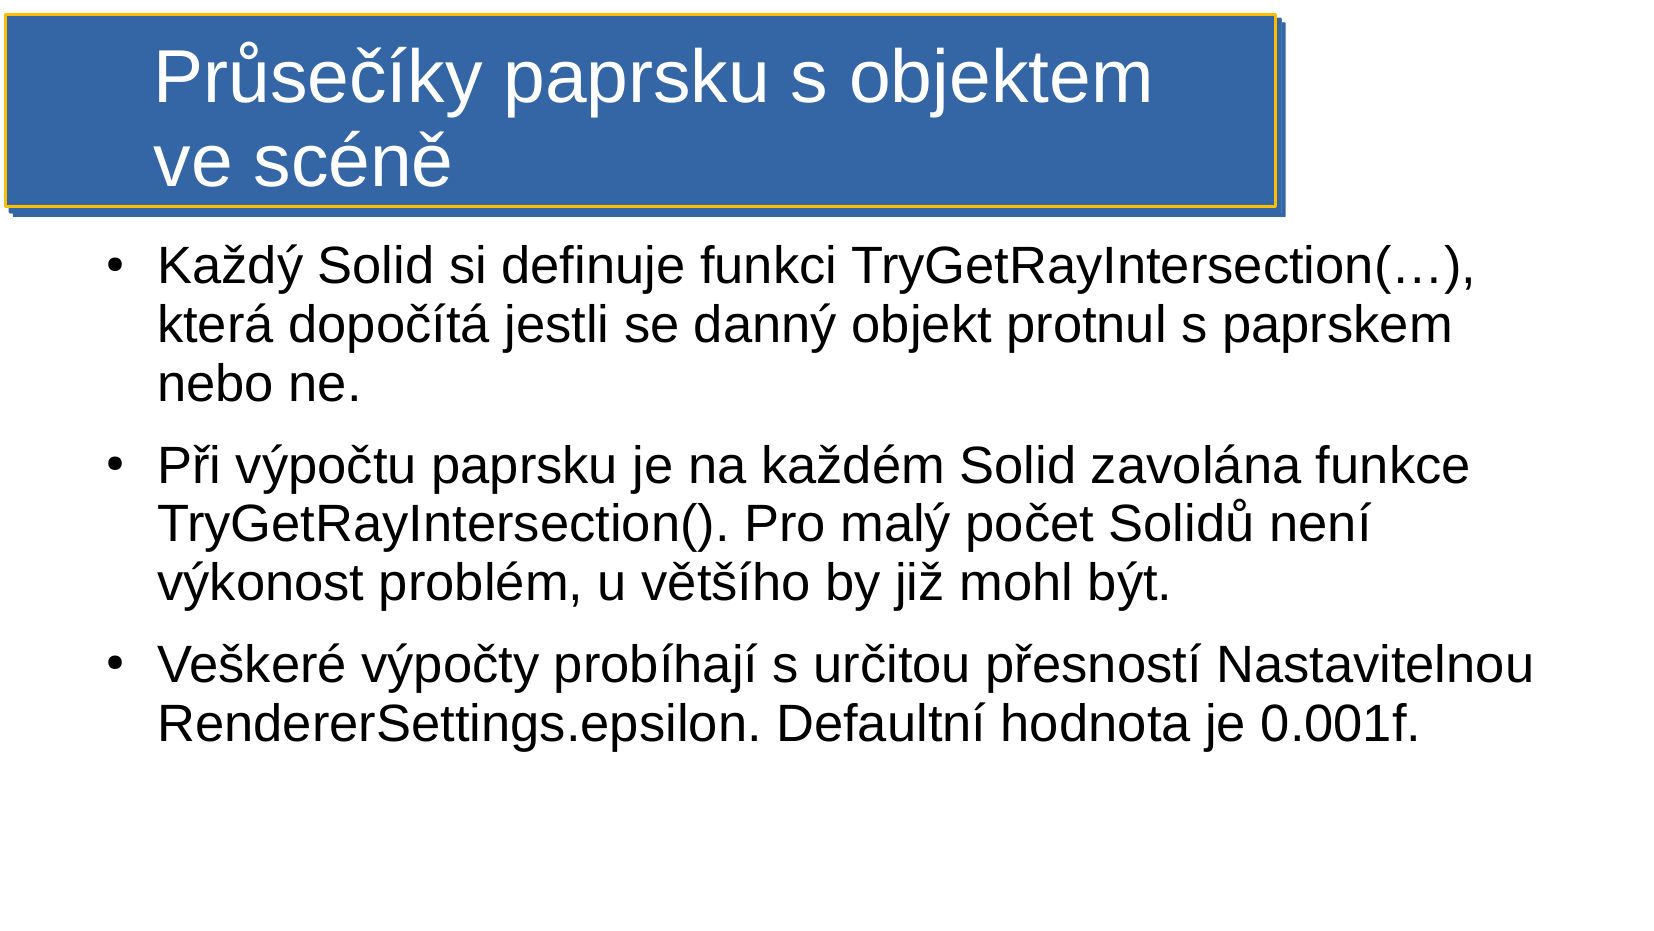

# Průsečíky paprsku s objektem ve scéně
Každý Solid si definuje funkci TryGetRayIntersection(…), která dopočítá jestli se danný objekt protnul s paprskem nebo ne.
Při výpočtu paprsku je na každém Solid zavolána funkce TryGetRayIntersection(). Pro malý počet Solidů není výkonost problém, u většího by již mohl být.
Veškeré výpočty probíhají s určitou přesností Nastavitelnou RendererSettings.epsilon. Defaultní hodnota je 0.001f.